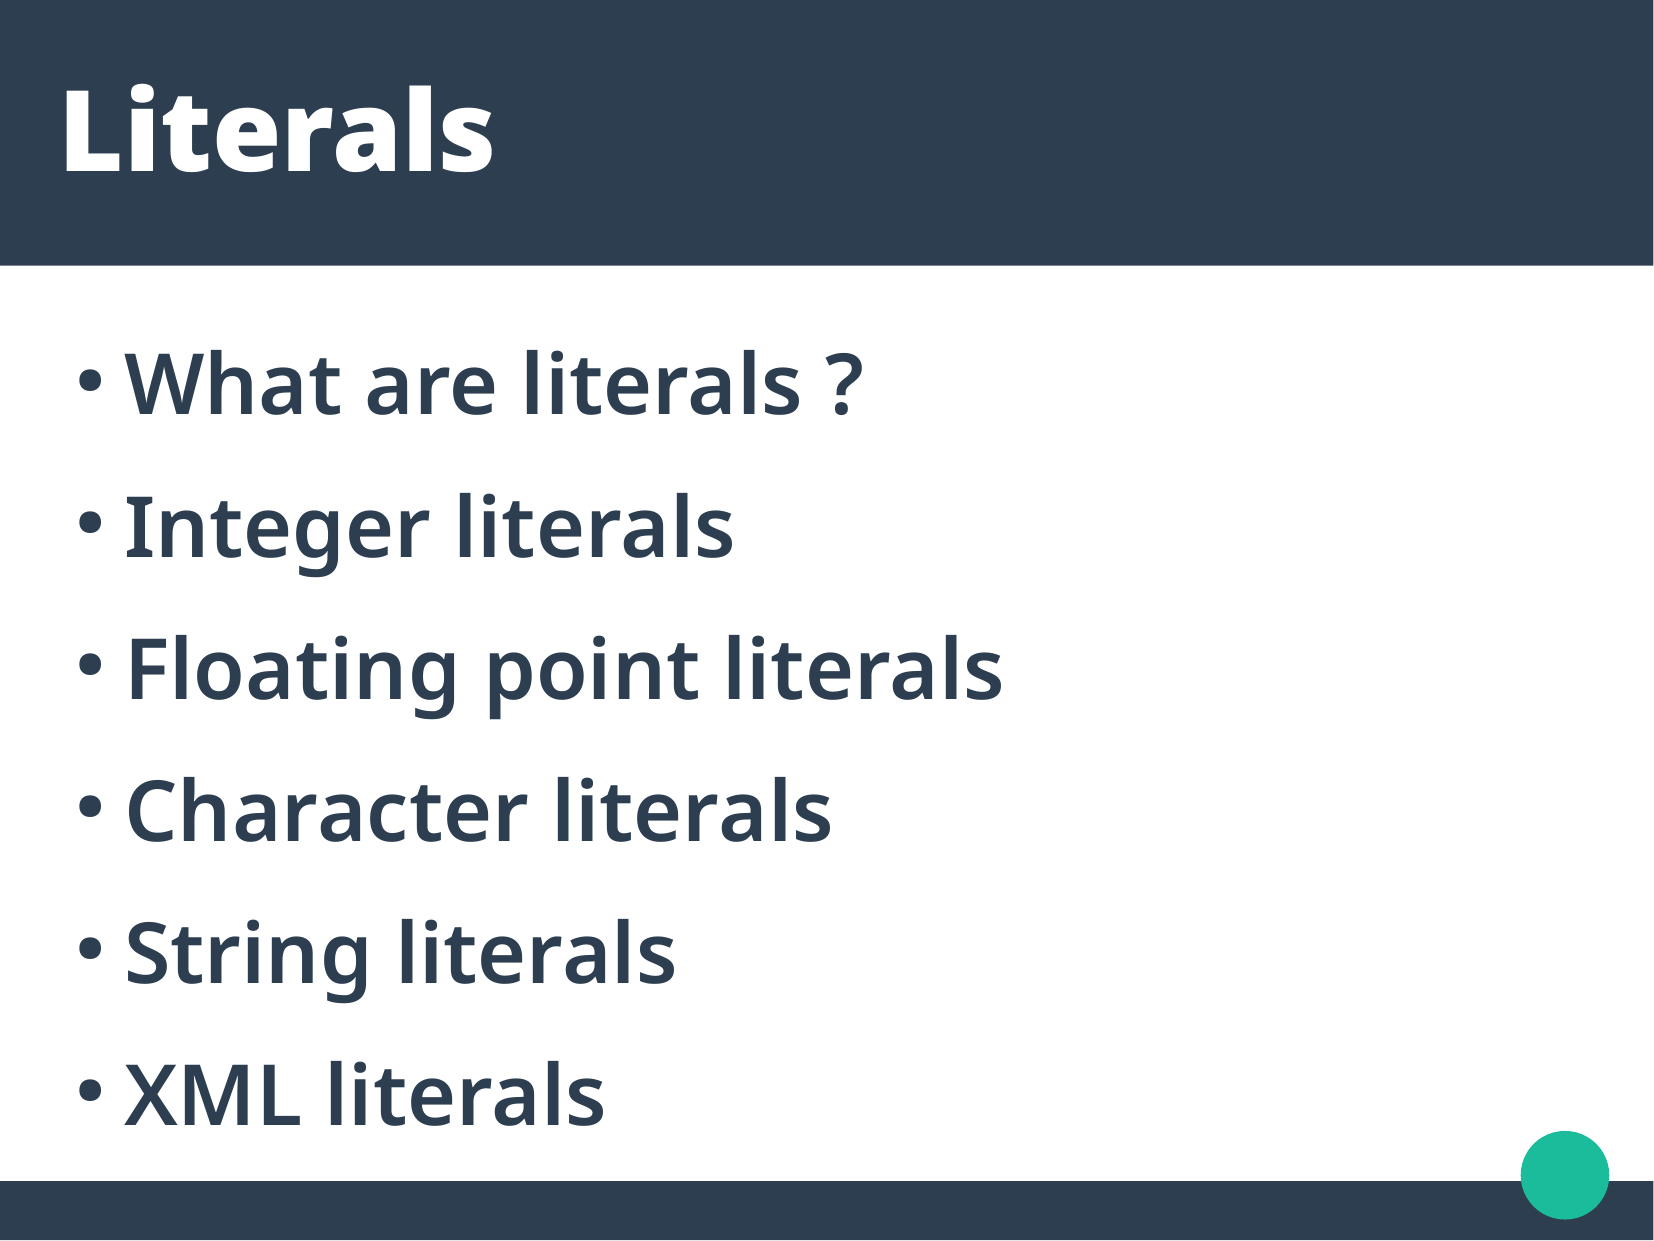

# Literals
What are literals ?
Integer literals
Floating point literals
Character literals
String literals
XML literals